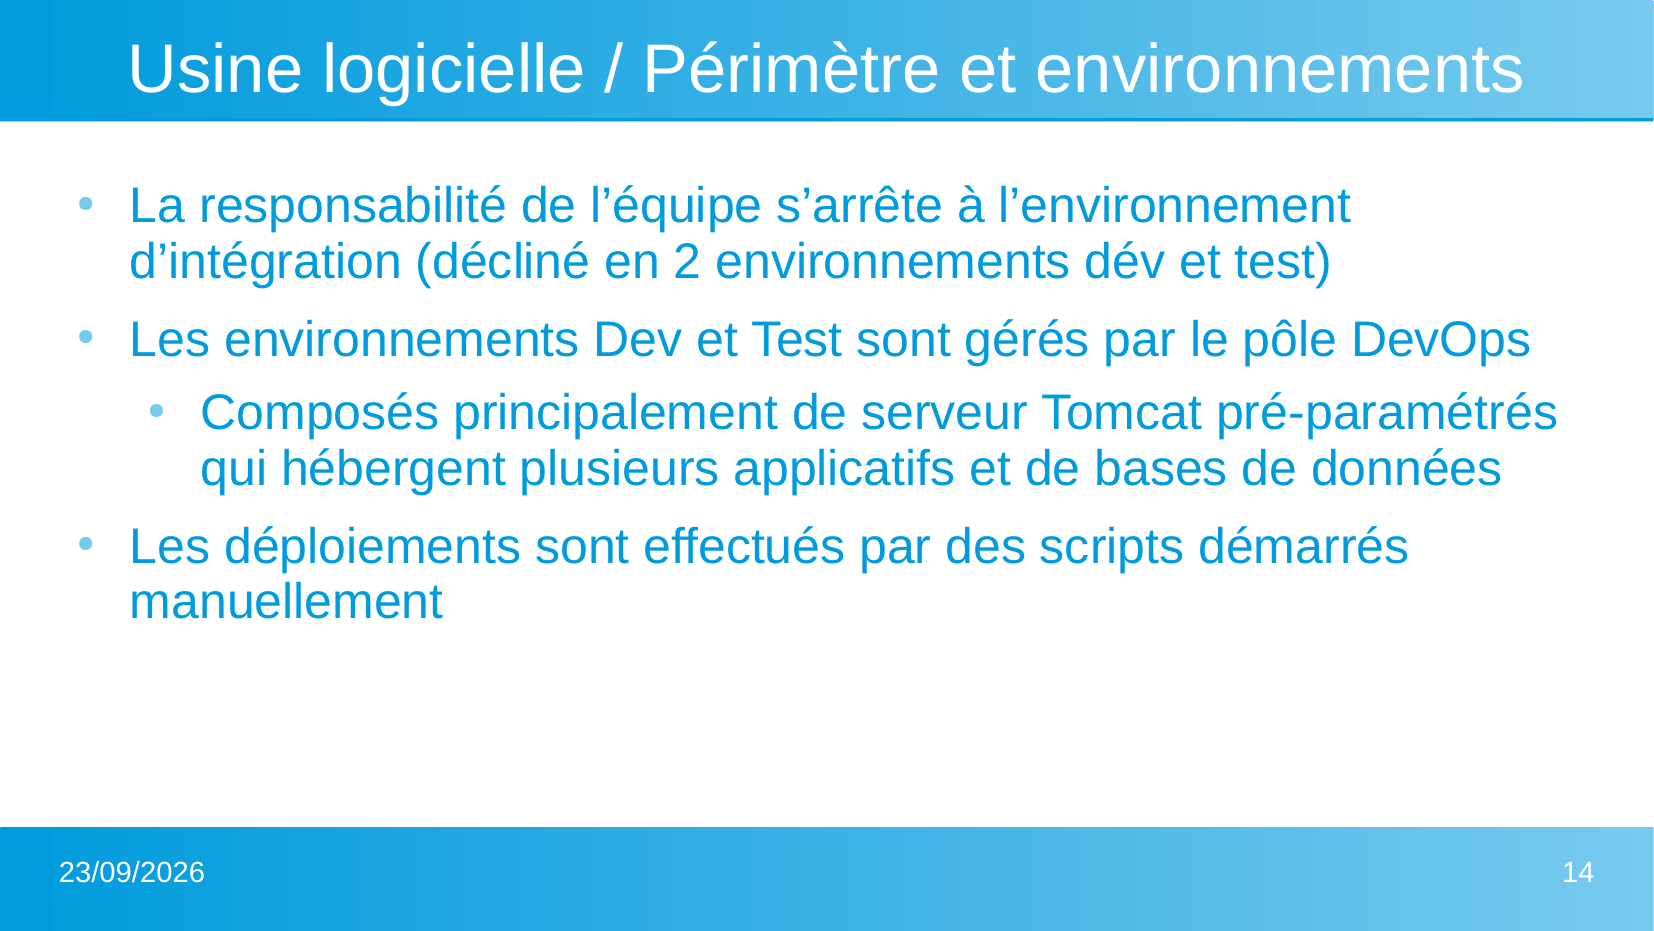

# Usine logicielle / Périmètre et environnements
La responsabilité de l’équipe s’arrête à l’environnement d’intégration (décliné en 2 environnements dév et test)
Les environnements Dev et Test sont gérés par le pôle DevOps
Composés principalement de serveur Tomcat pré-paramétrés qui hébergent plusieurs applicatifs et de bases de données
Les déploiements sont effectués par des scripts démarrés manuellement
14